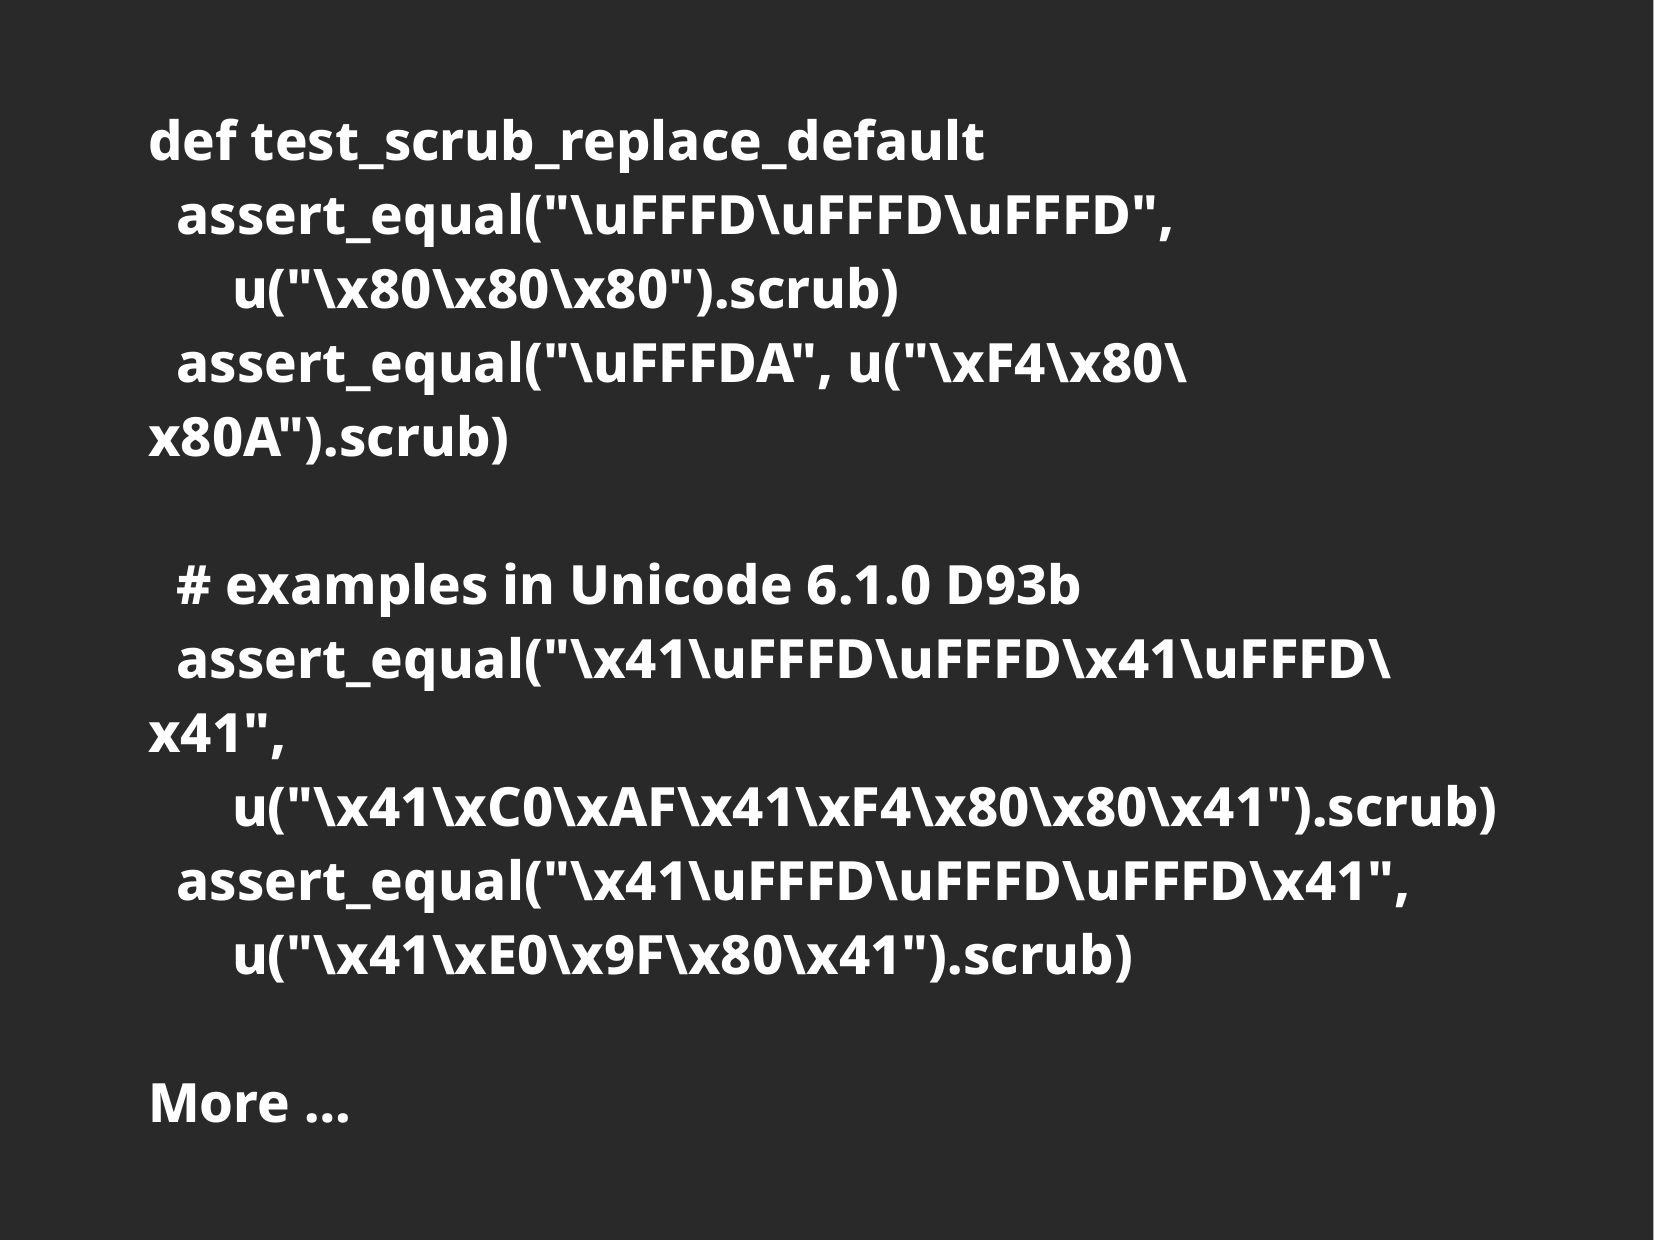

# def test_scrub_replace_default
 assert_equal("\uFFFD\uFFFD\uFFFD",
 u("\x80\x80\x80").scrub)
 assert_equal("\uFFFDA", u("\xF4\x80\x80A").scrub)
 # examples in Unicode 6.1.0 D93b
 assert_equal("\x41\uFFFD\uFFFD\x41\uFFFD\x41",
 u("\x41\xC0\xAF\x41\xF4\x80\x80\x41").scrub)
 assert_equal("\x41\uFFFD\uFFFD\uFFFD\x41",
 u("\x41\xE0\x9F\x80\x41").scrub)
More …